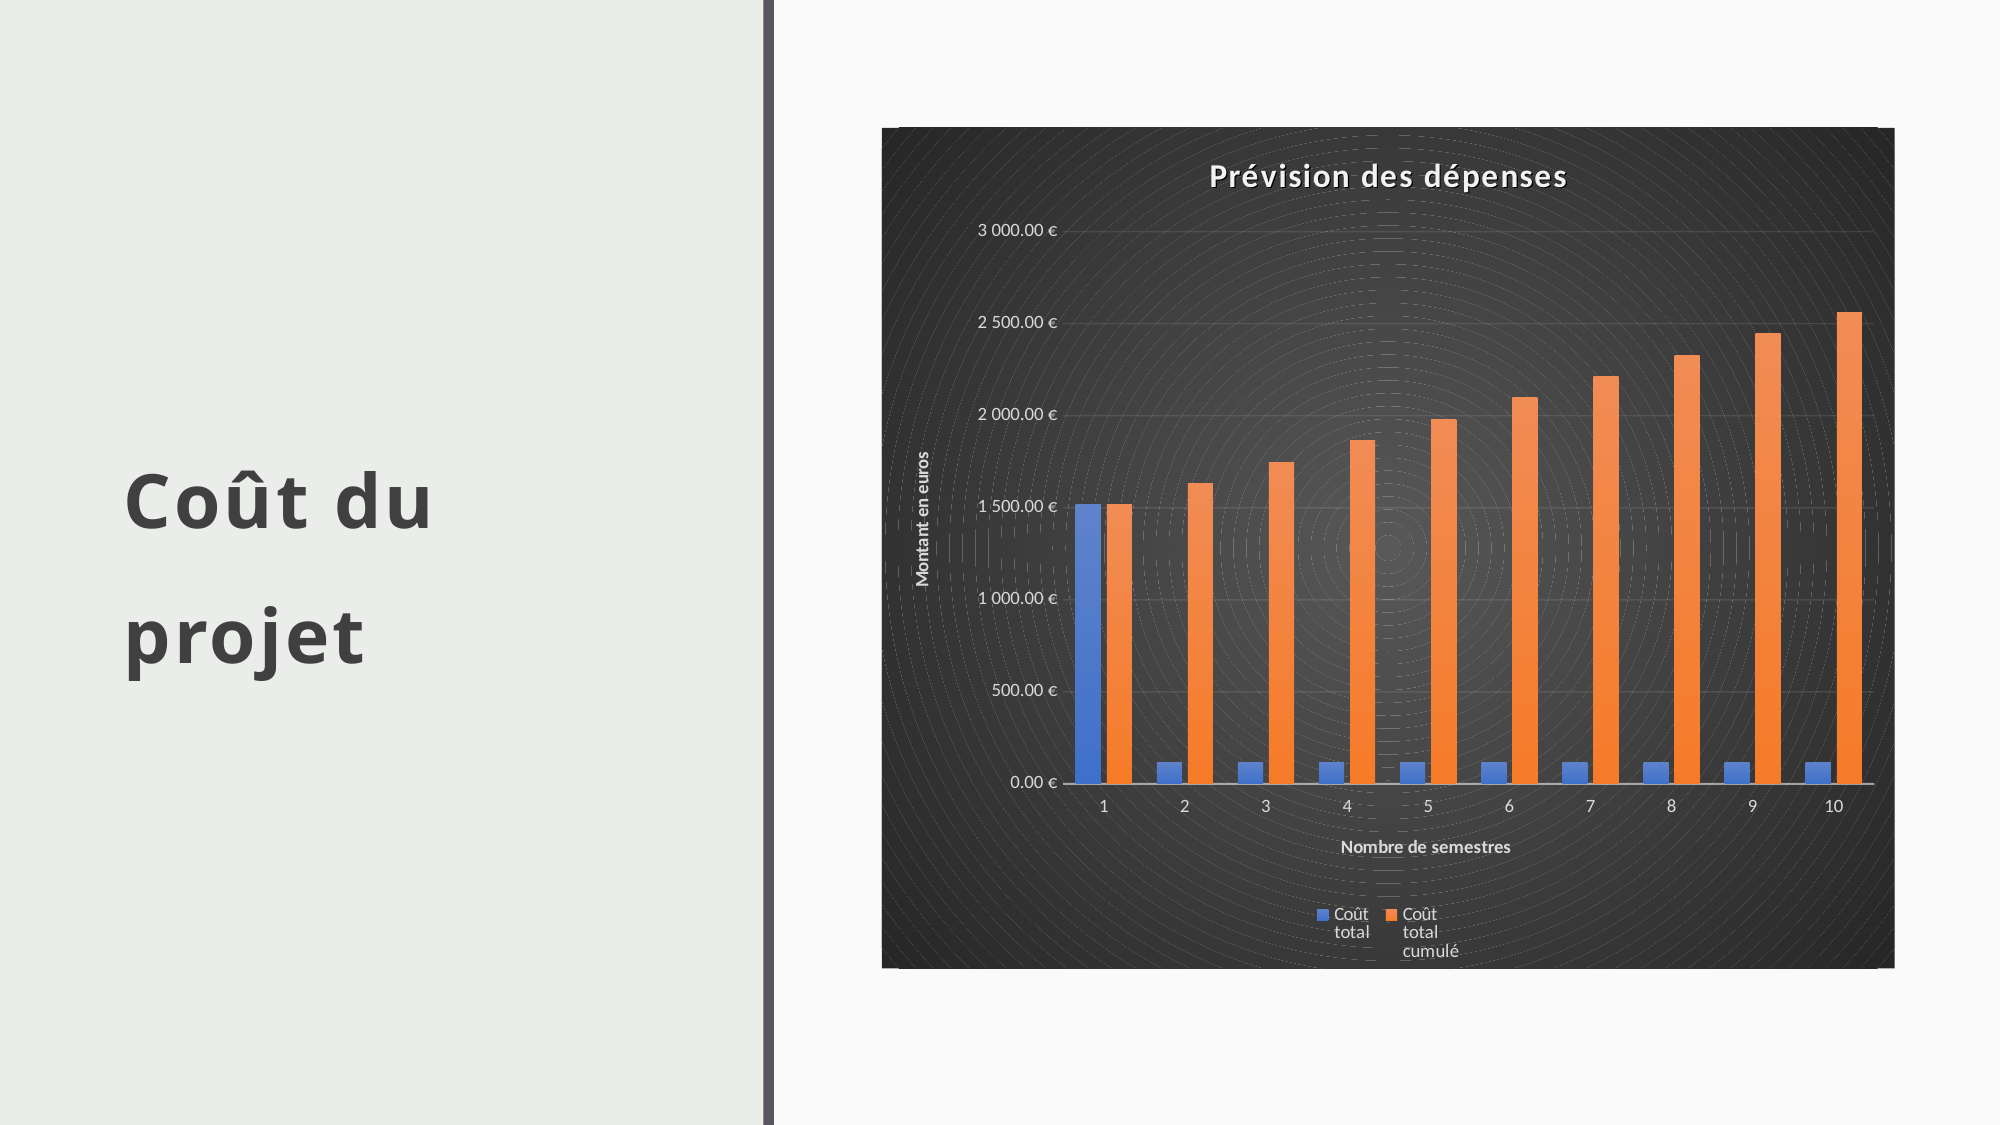

# Coût du projet
### Chart: Prévision des dépenses
| Category | Coût
total | Coût
total
cumulé |
|---|---|---|
| 1 | 151604.9 | 151604.9 |
| 2 | 11604.9 | 163209.8 |
| 3 | 11604.9 | 174814.7 |
| 4 | 11604.9 | 186419.6 |
| 5 | 11604.9 | 198024.5 |
| 6 | 11604.9 | 209629.4 |
| 7 | 11604.9 | 221234.3 |
| 8 | 11604.9 | 232839.2 |
| 9 | 11604.9 | 244444.1 |
| 10 | 11604.9 | 256049.0 |